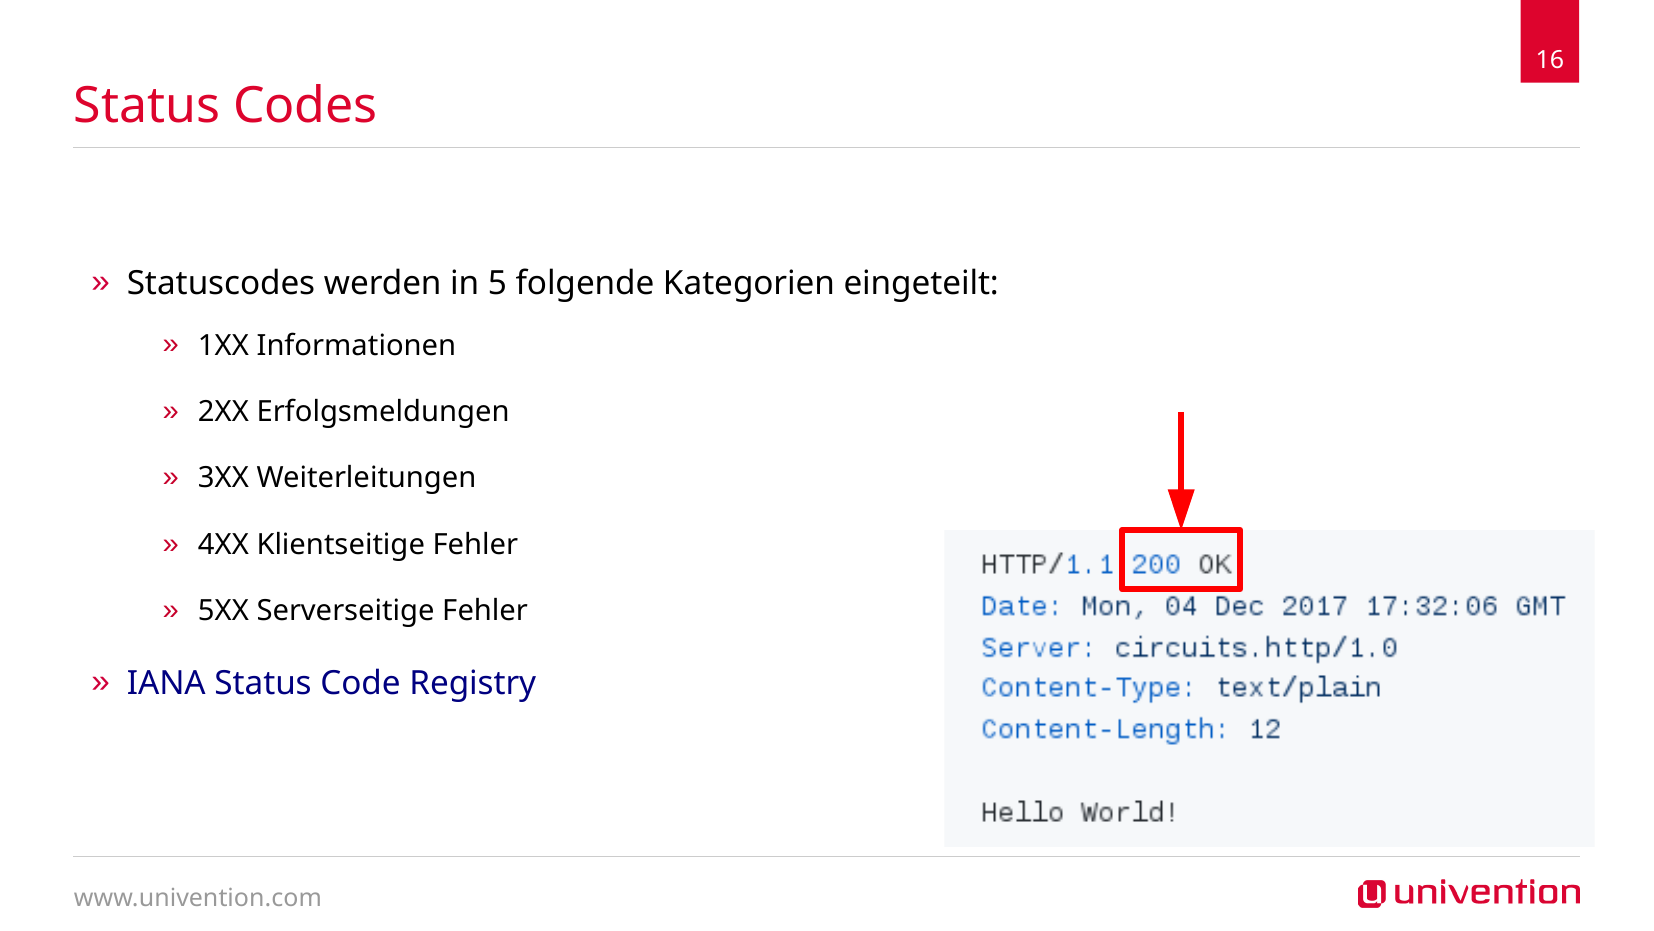

# Status Codes
Statuscodes werden in 5 folgende Kategorien eingeteilt:
1XX Informationen
2XX Erfolgsmeldungen
3XX Weiterleitungen
4XX Klientseitige Fehler
5XX Serverseitige Fehler
IANA Status Code Registry